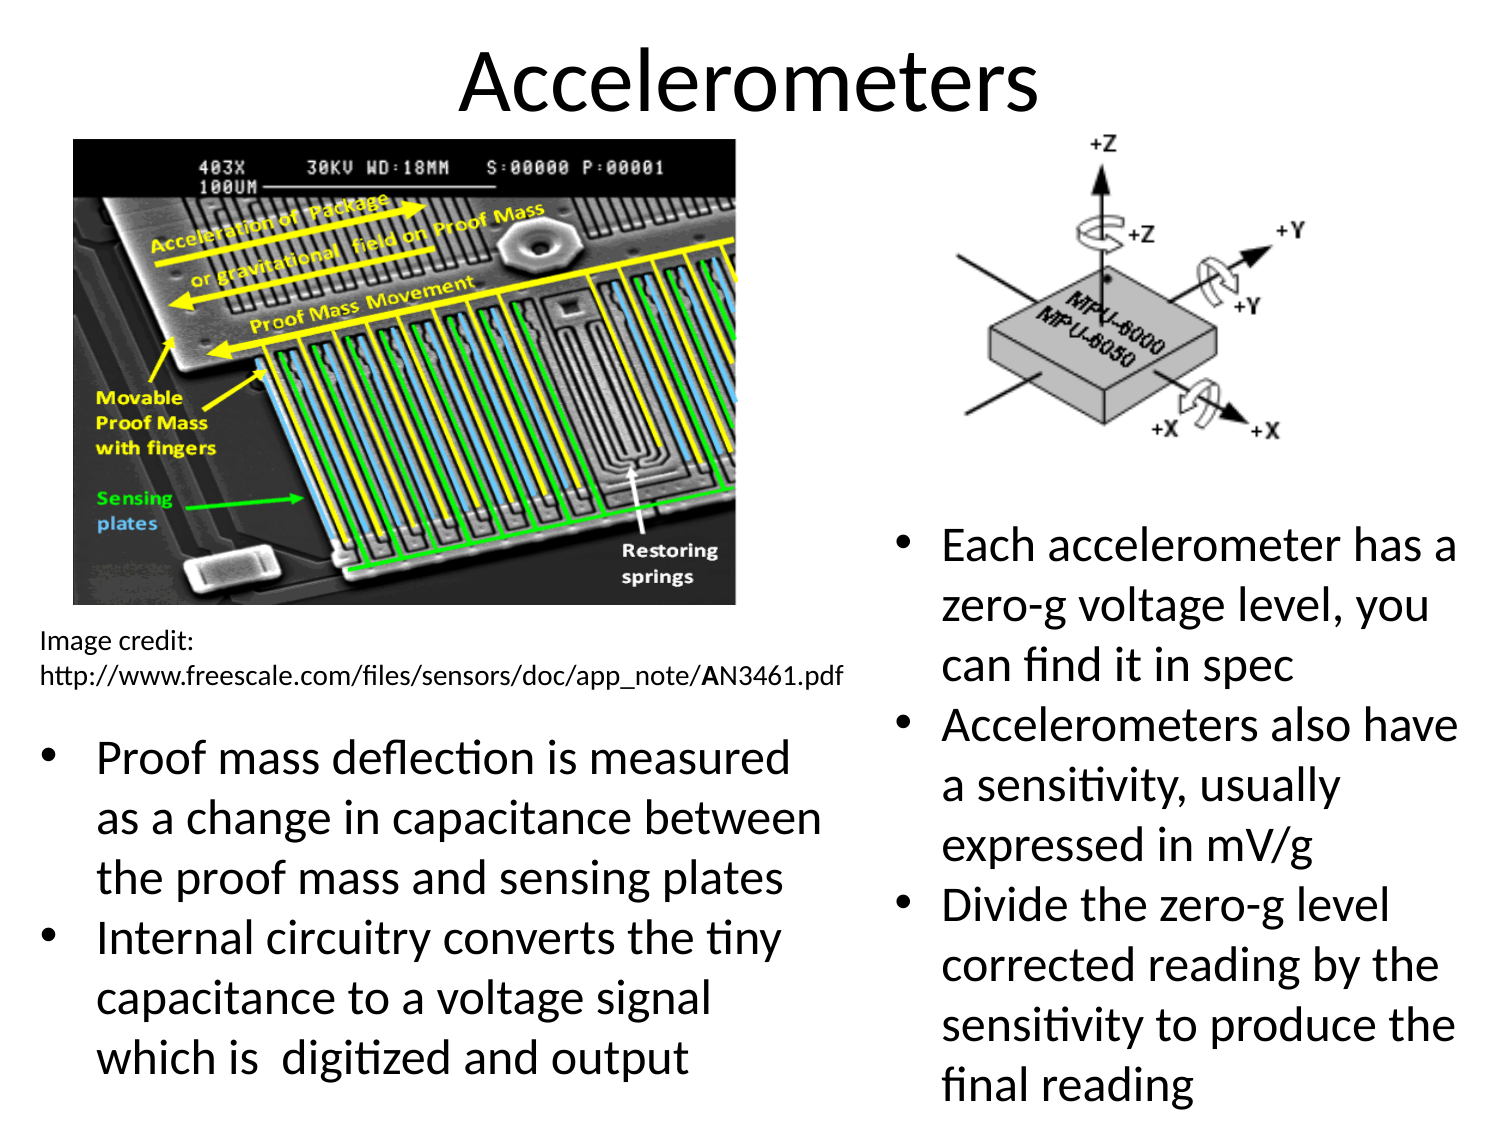

# Accelerometers
Each accelerometer has a zero-g voltage level, you can find it in spec
Accelerometers also have a sensitivity, usually expressed in mV/g
Divide the zero-g level corrected reading by the sensitivity to produce the final reading
Image credit: http://www.freescale.com/files/sensors/doc/app_note/AN3461.pdf
Proof mass deflection is measured as a change in capacitance between the proof mass and sensing plates
Internal circuitry converts the tiny capacitance to a voltage signal which is digitized and output